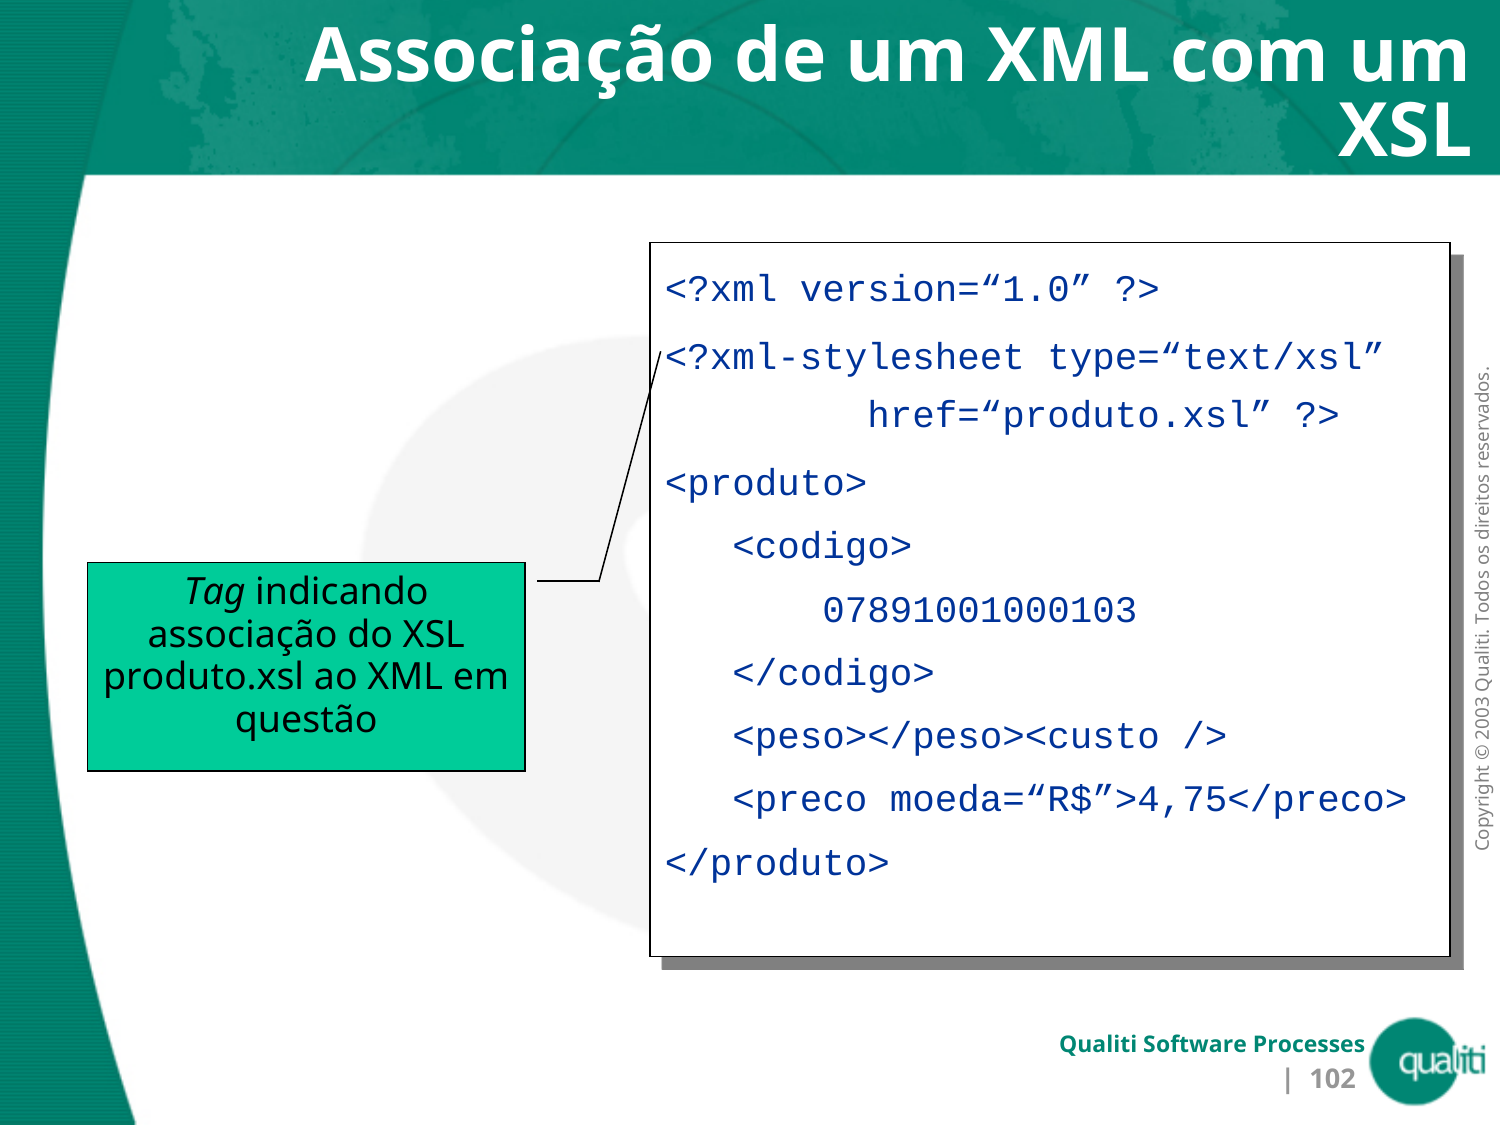

# Associação de um XML com um XSL
<?xml version=“1.0” ?>
<?xml-stylesheet type=“text/xsl” href=“produto.xsl” ?>
<produto>
 <codigo>
 07891001000103
 </codigo>
 <peso></peso><custo />
 <preco moeda=“R$”>4,75</preco>
</produto>
Tag indicando associação do XSL produto.xsl ao XML em questão